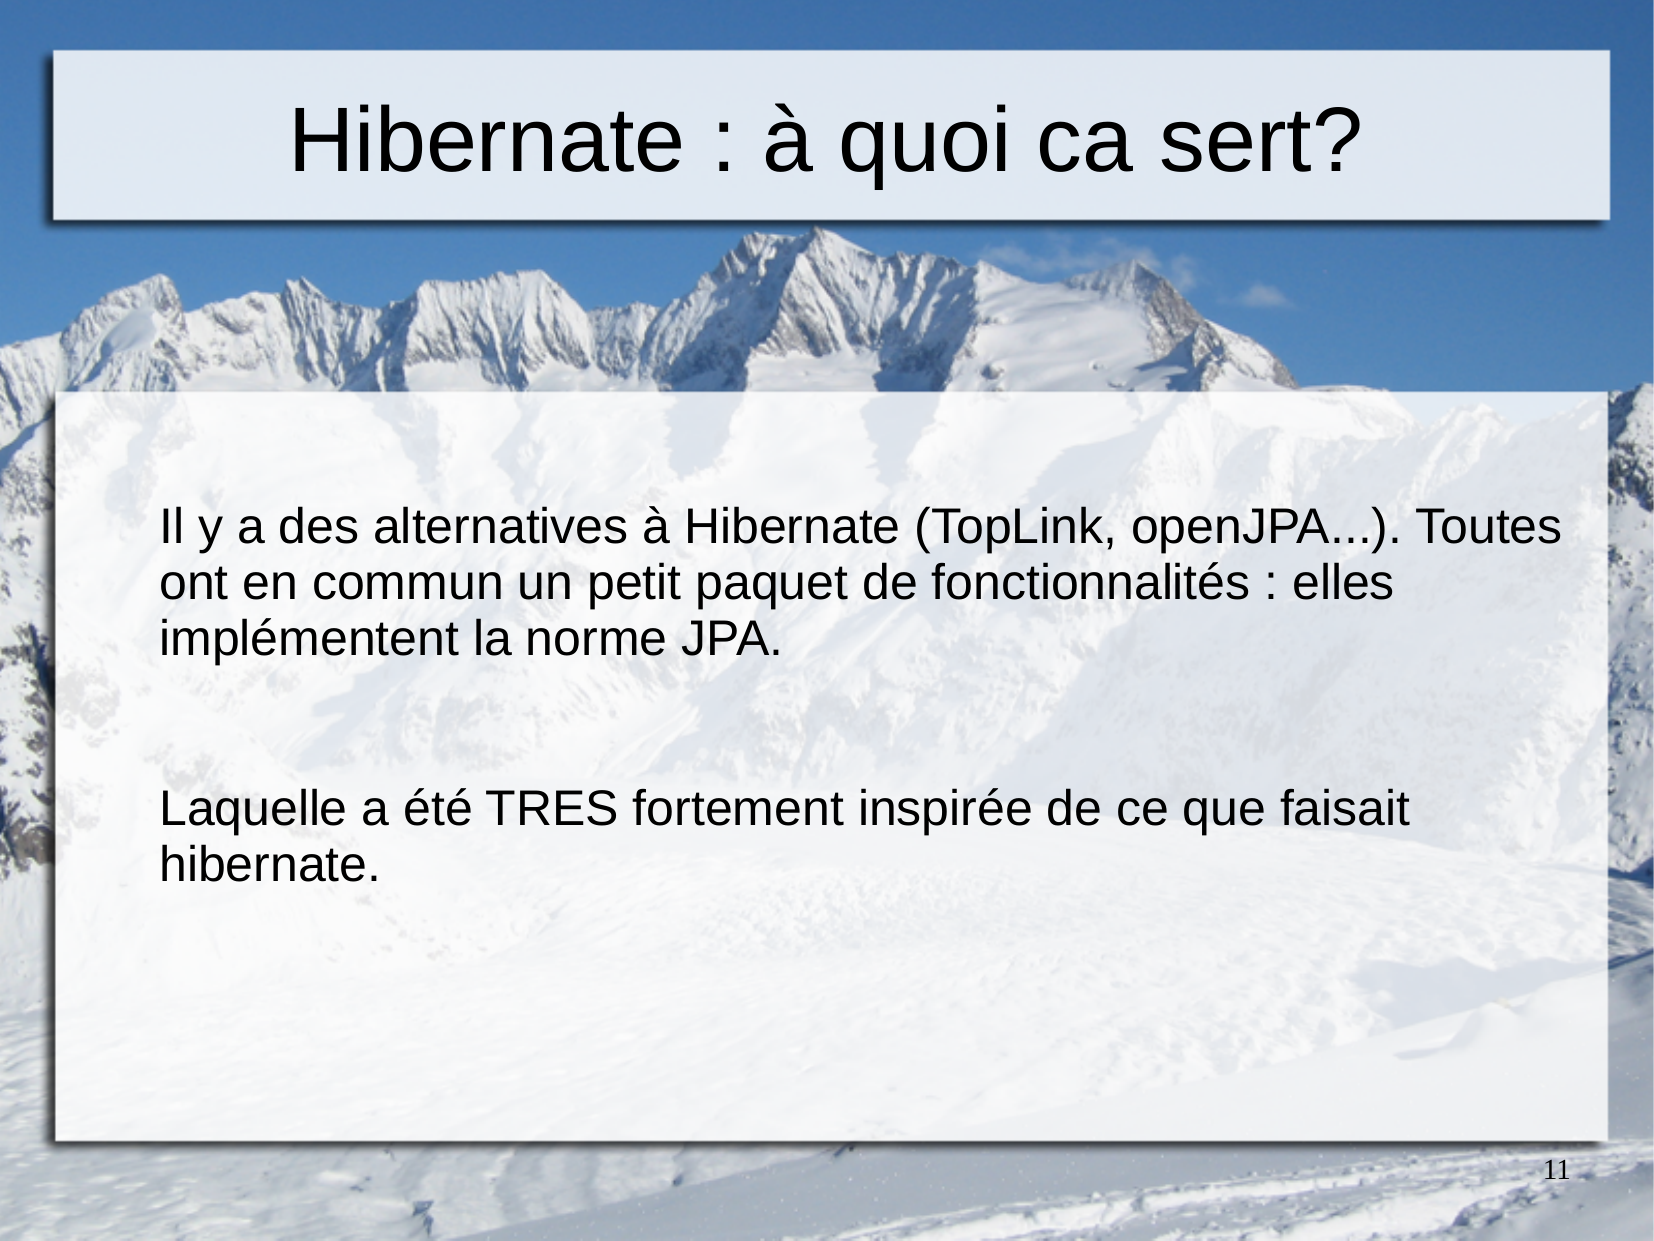

# Hibernate : à quoi ca sert?
Il y a des alternatives à Hibernate (TopLink, openJPA...). Toutes ont en commun un petit paquet de fonctionnalités : elles implémentent la norme JPA.
Laquelle a été TRES fortement inspirée de ce que faisait hibernate.
11